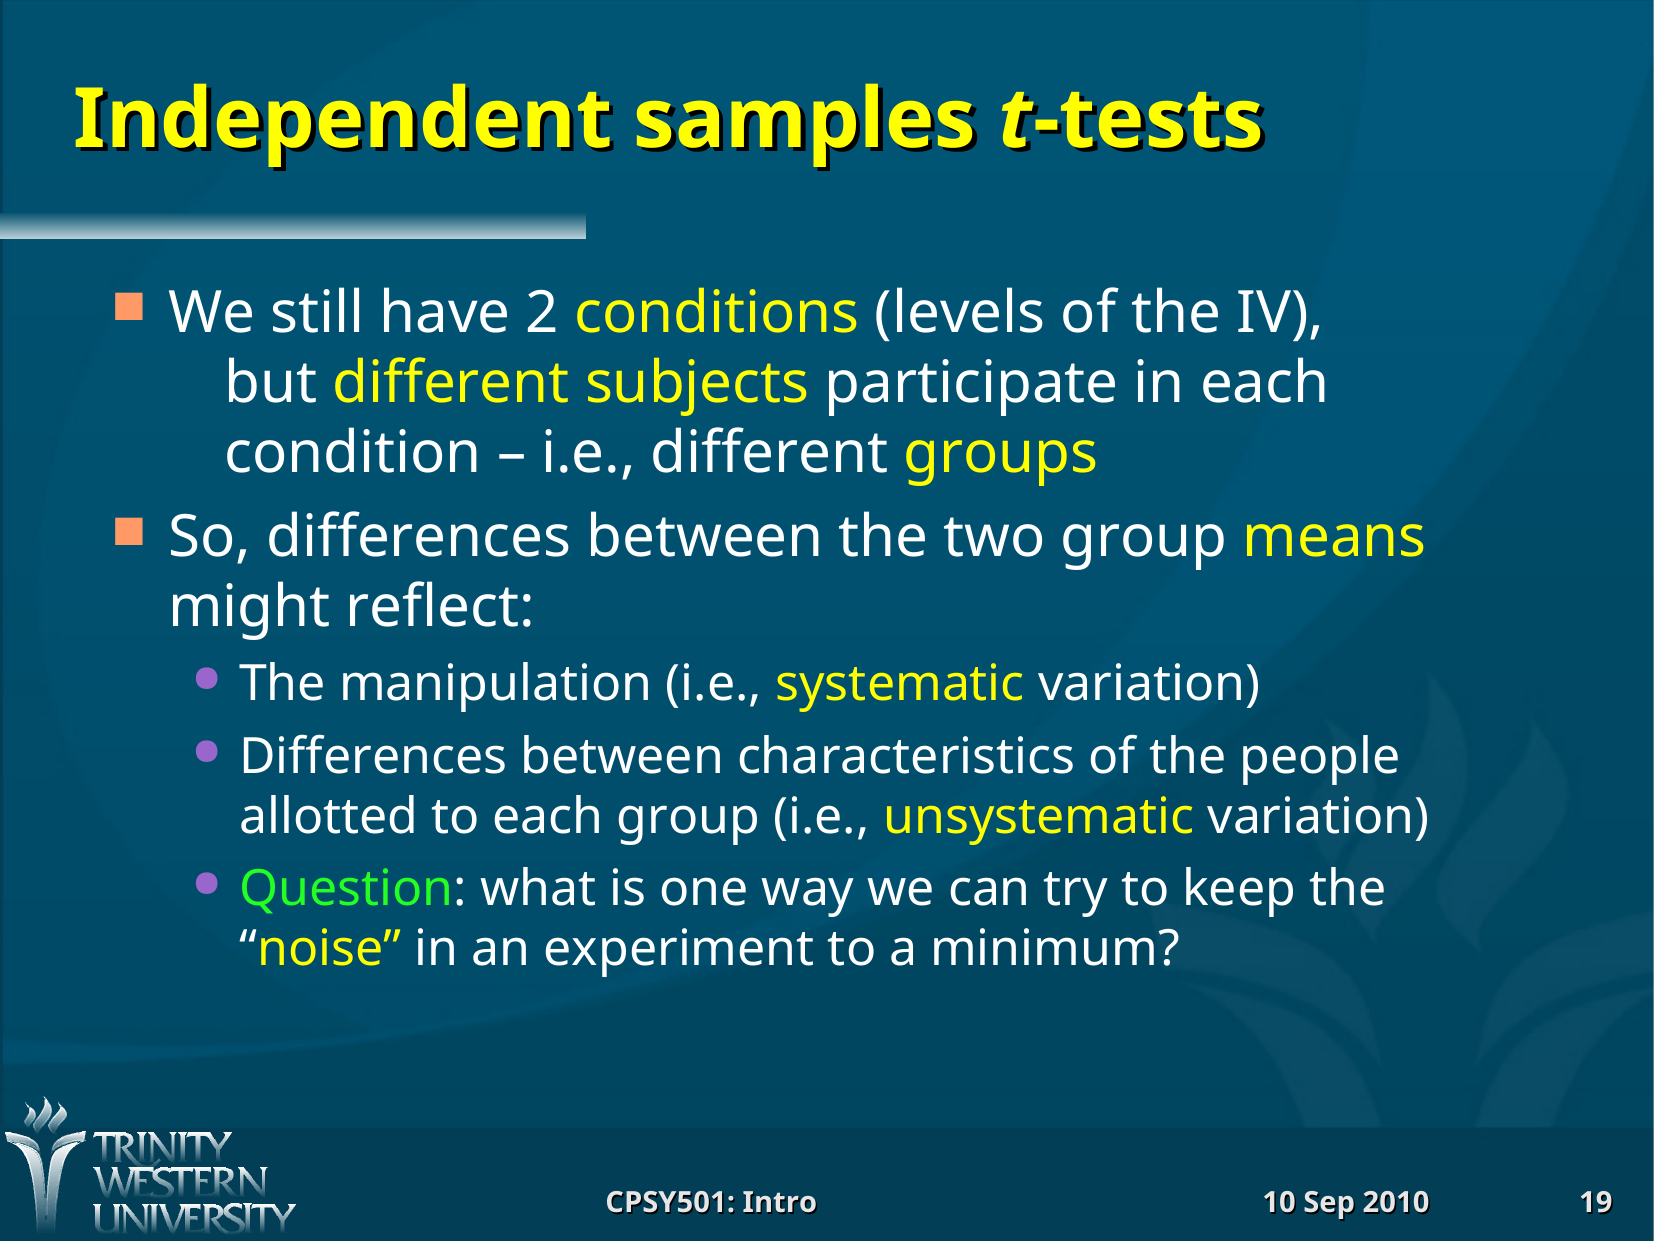

# Independent samples t-tests
We still have 2 conditions (levels of the IV),
but different subjects participate in each condition – i.e., different groups
So, differences between the two group means might reflect:
The manipulation (i.e., systematic variation)
Differences between characteristics of the people allotted to each group (i.e., unsystematic variation)
Question: what is one way we can try to keep the “noise” in an experiment to a minimum?
CPSY501: Intro
10 Sep 2010
19